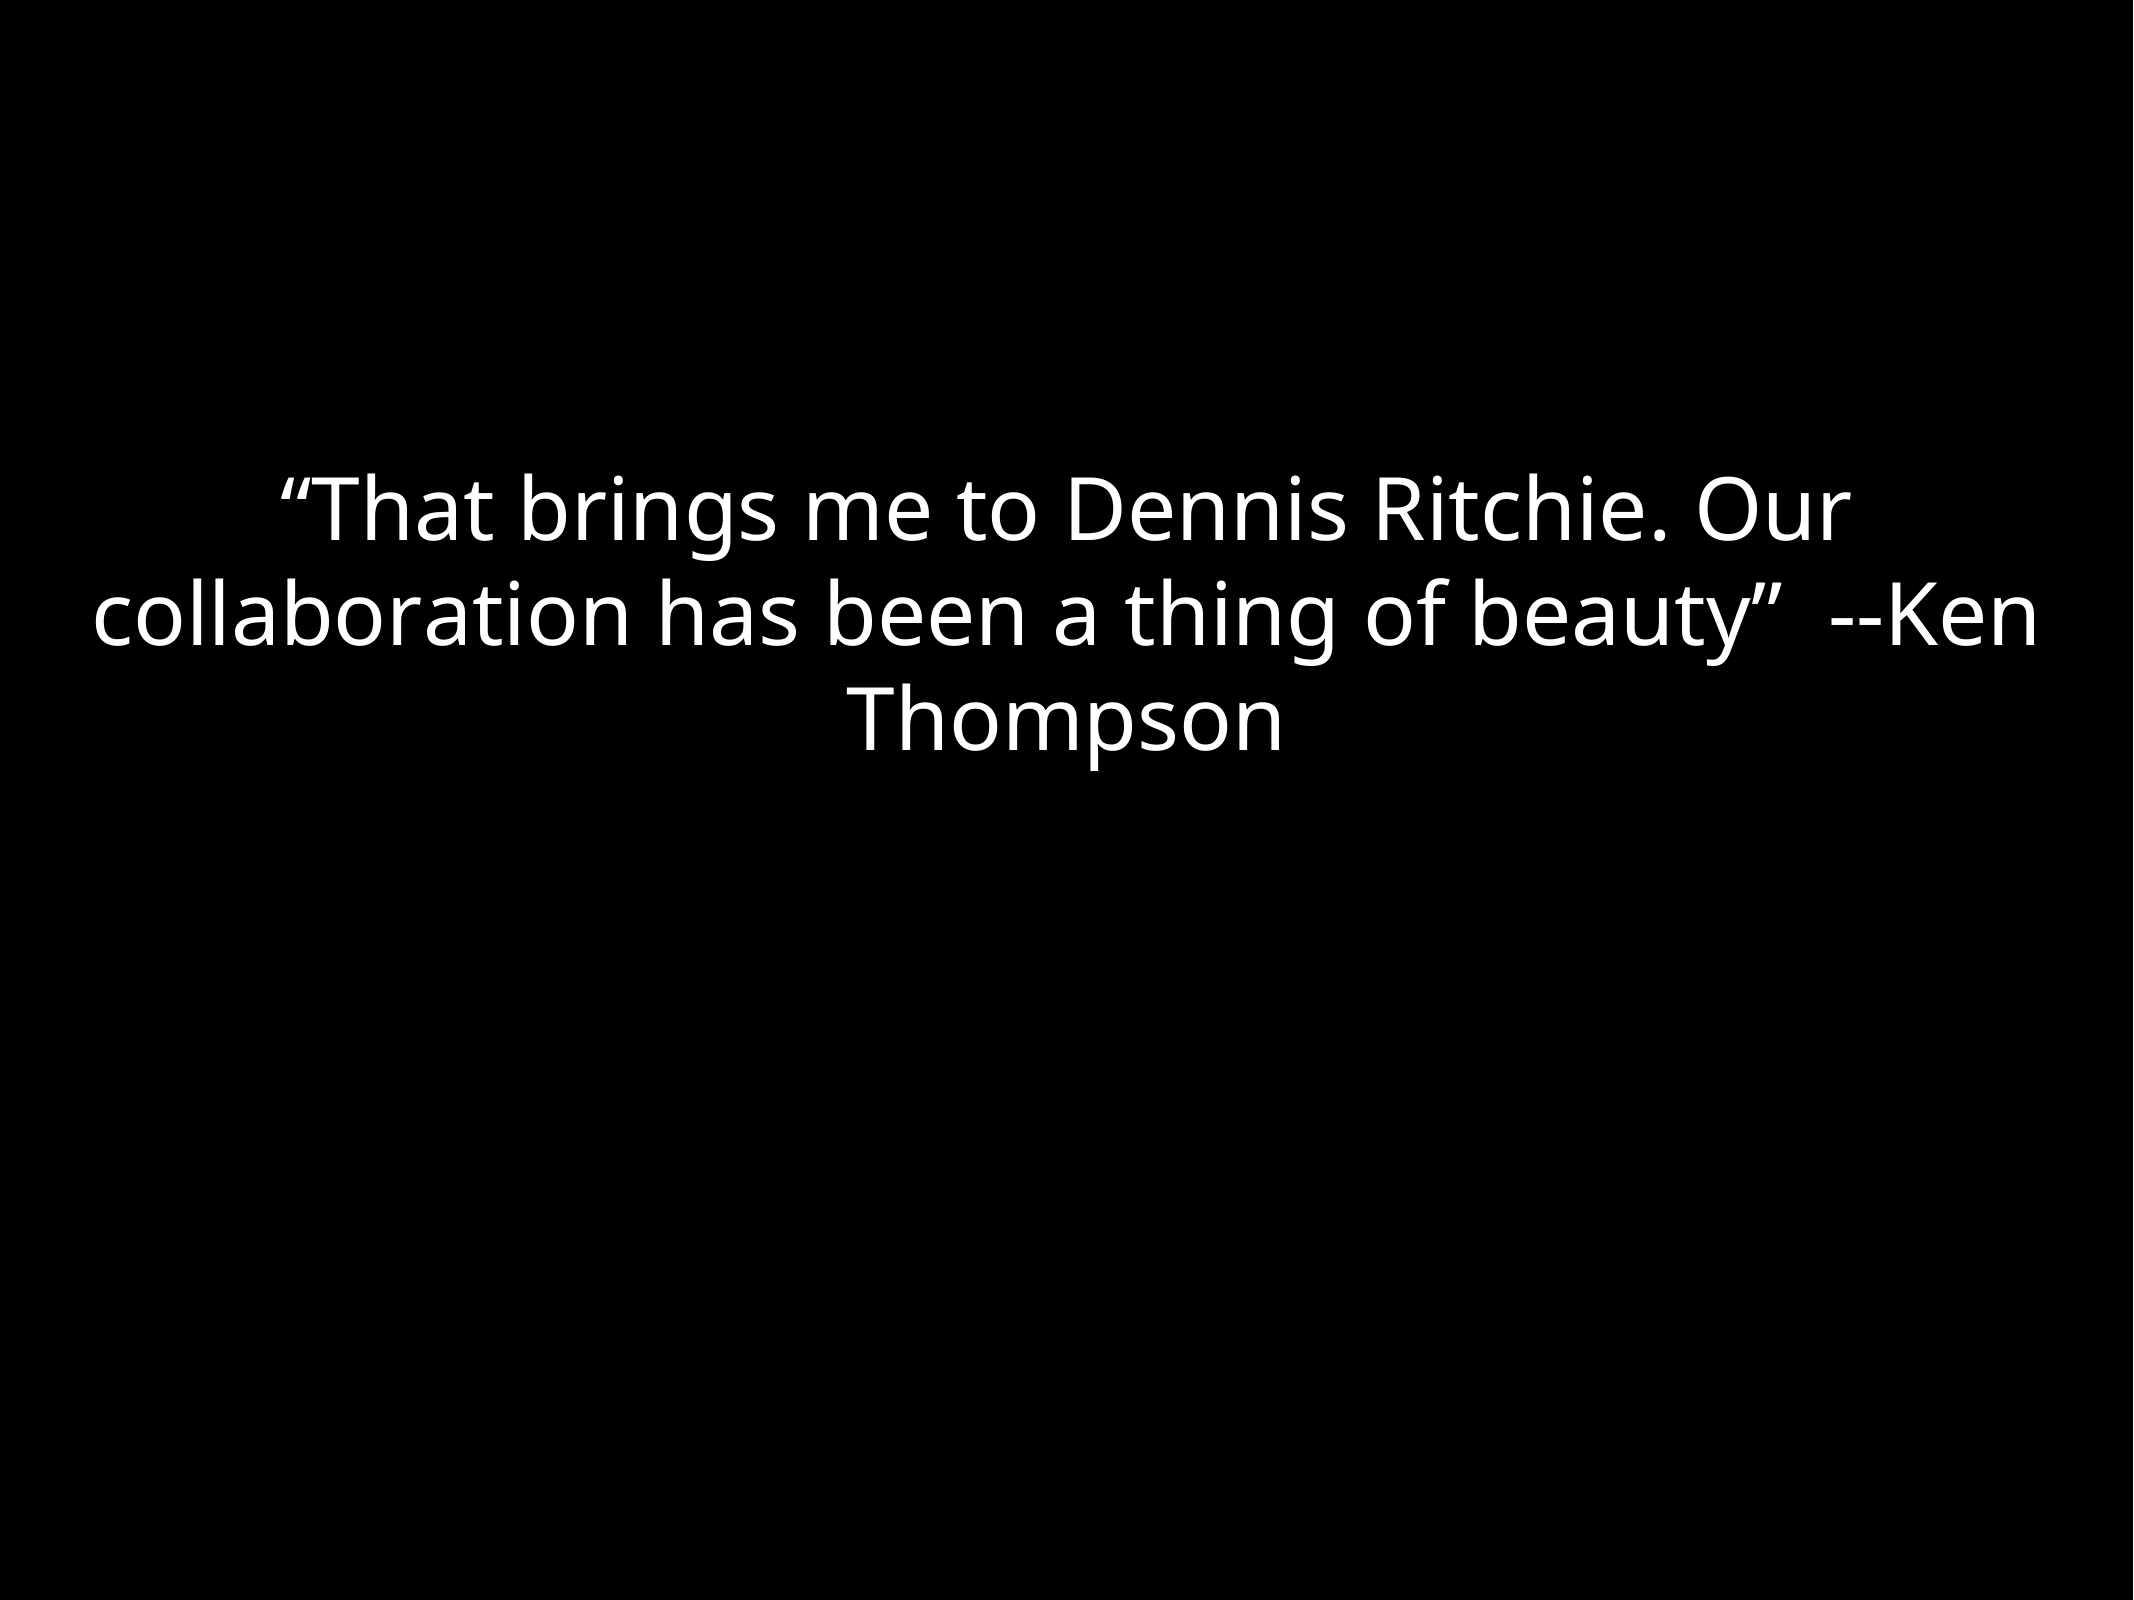

“That brings me to Dennis Ritchie. Our collaboration has been a thing of beauty” --Ken Thompson